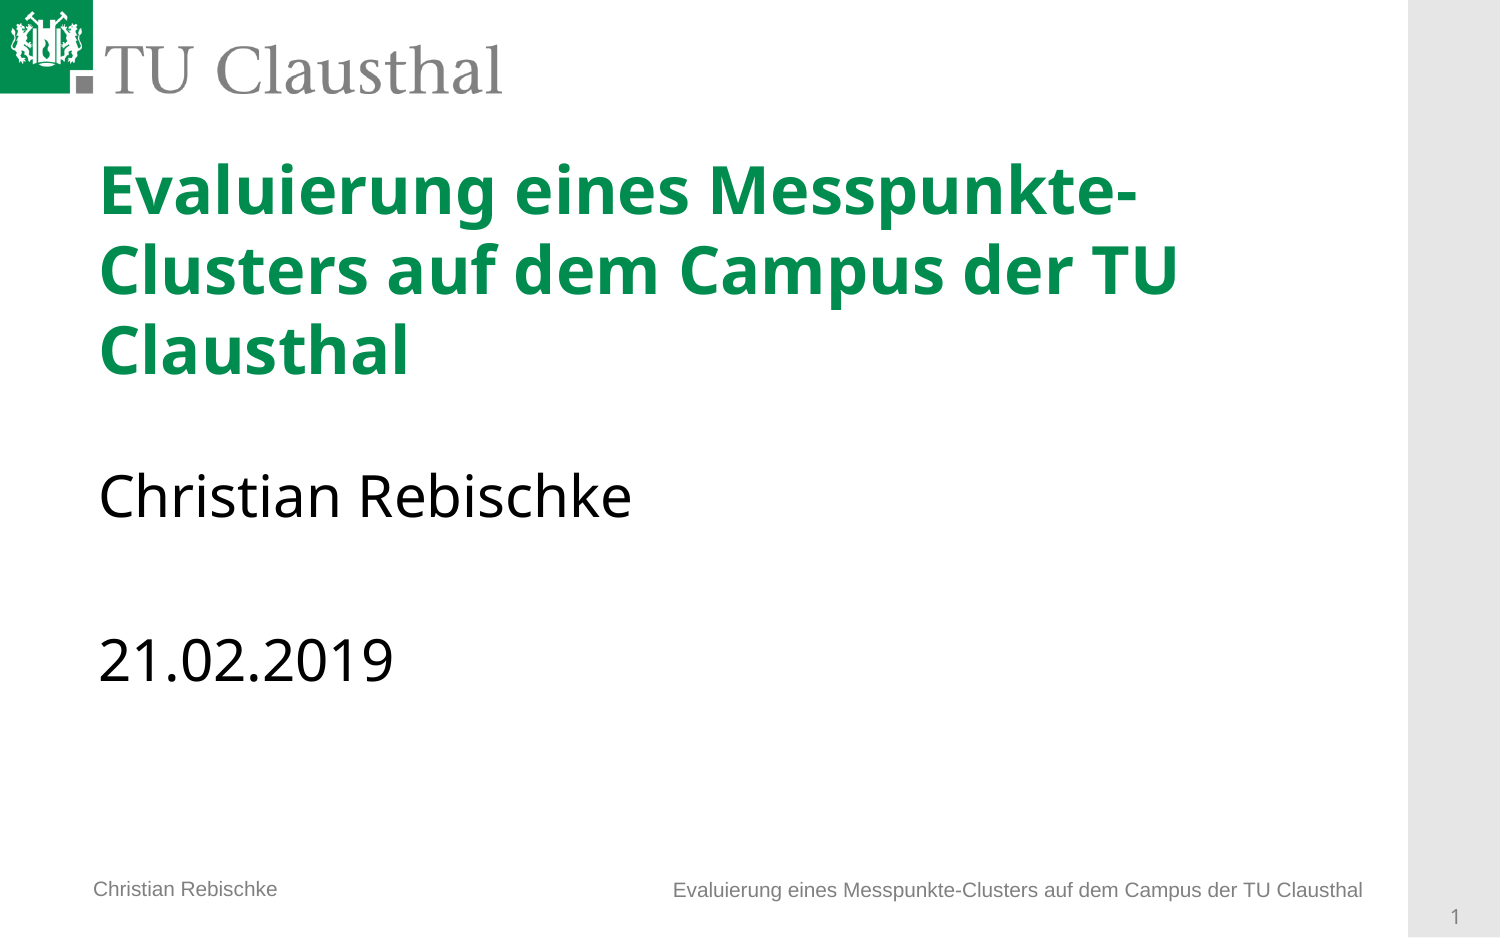

# Evaluierung eines Messpunkte-Clusters auf dem Campus der TU Clausthal
Christian Rebischke
21.02.2019